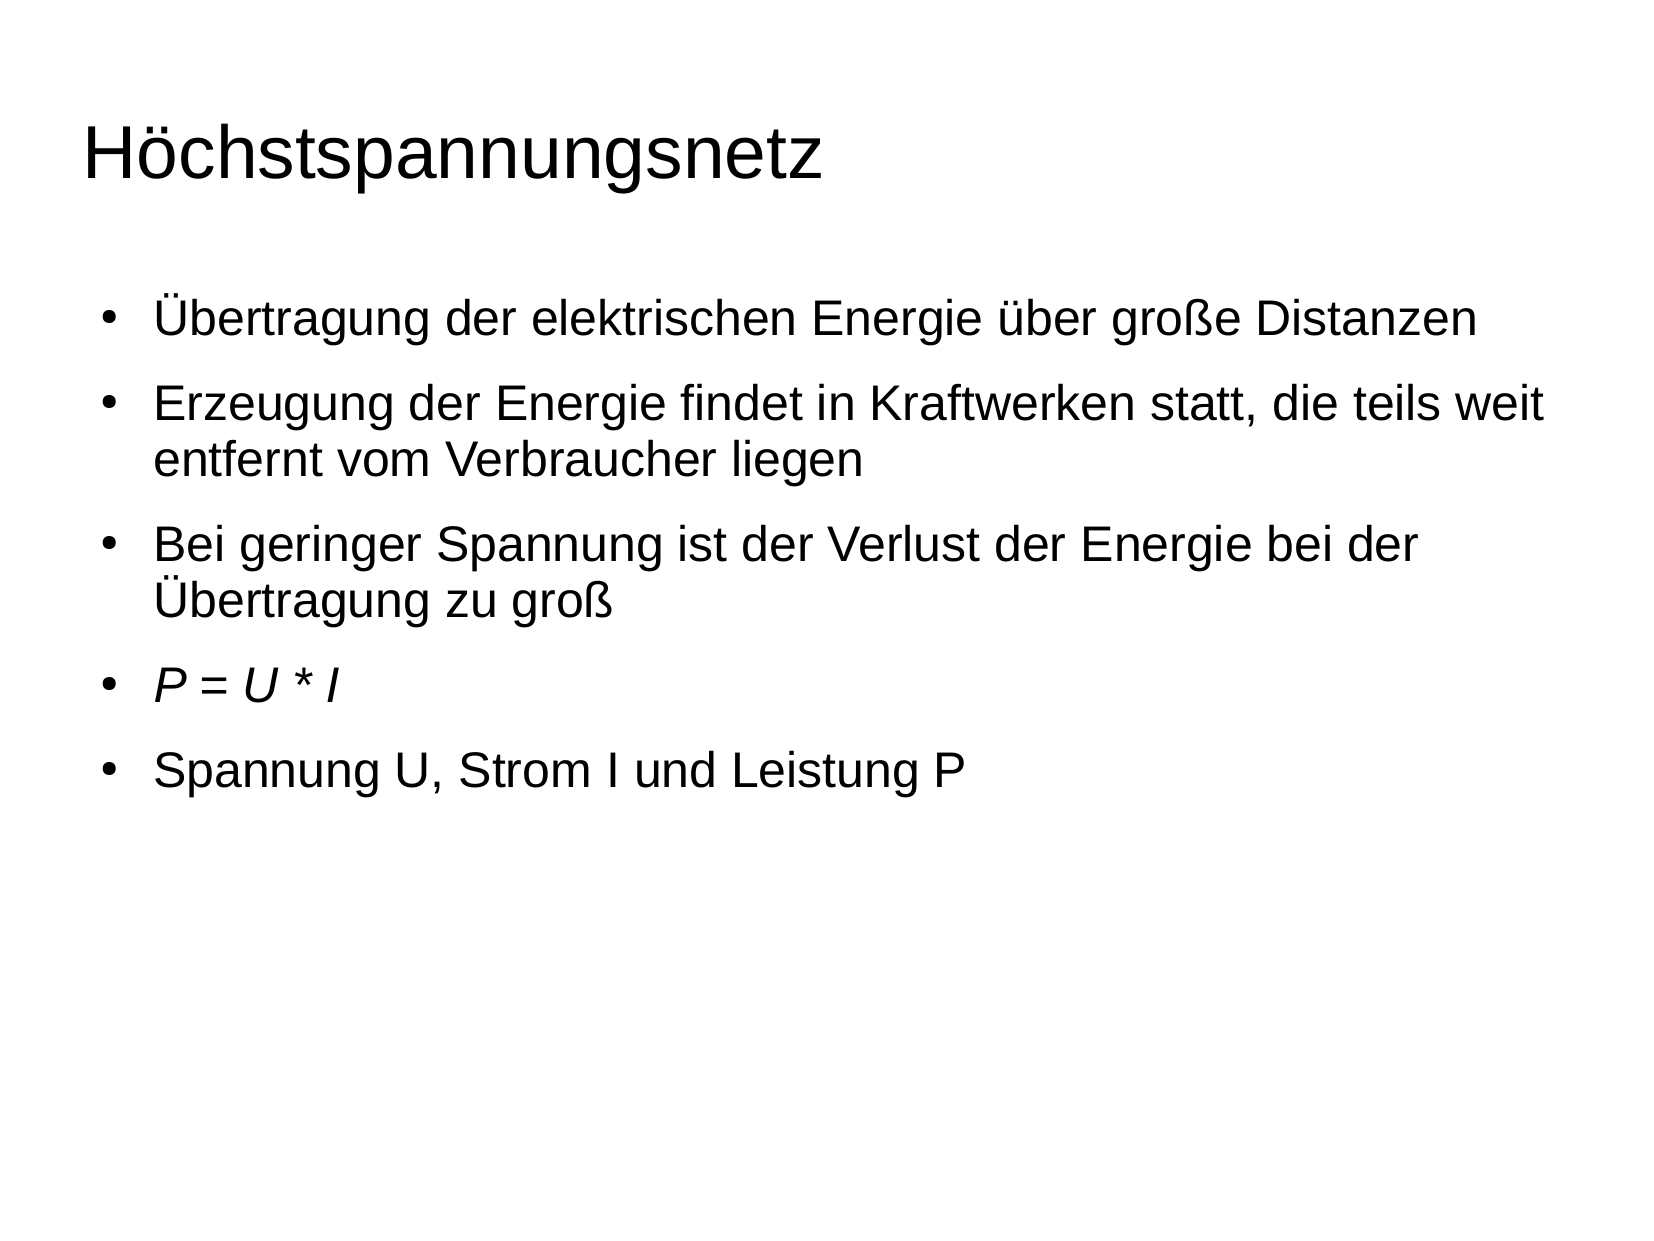

# Höchstspannungsnetz
Übertragung der elektrischen Energie über große Distanzen
Erzeugung der Energie findet in Kraftwerken statt, die teils weit entfernt vom Verbraucher liegen
Bei geringer Spannung ist der Verlust der Energie bei der Übertragung zu groß
P = U * I
Spannung U, Strom I und Leistung P